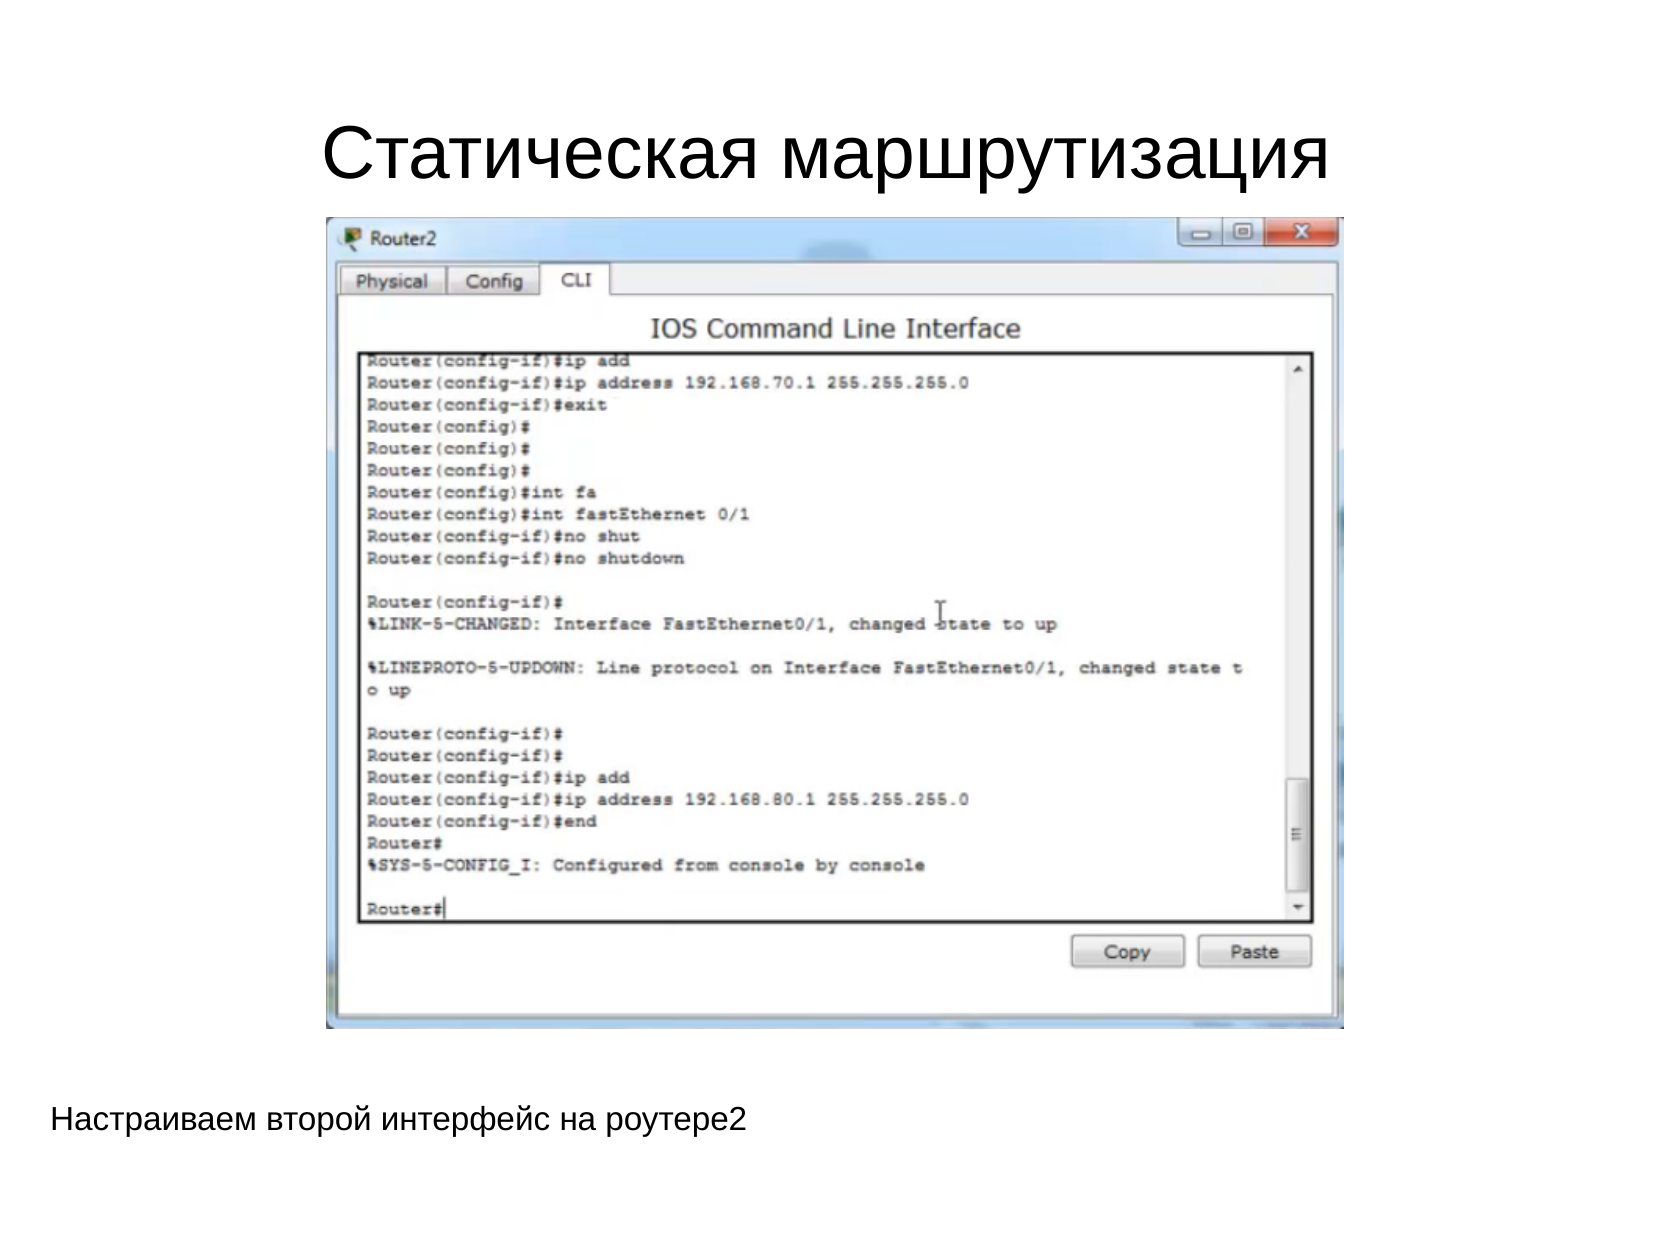

# Статическая маршрутизация
Настраиваем второй интерфейс на роутере2